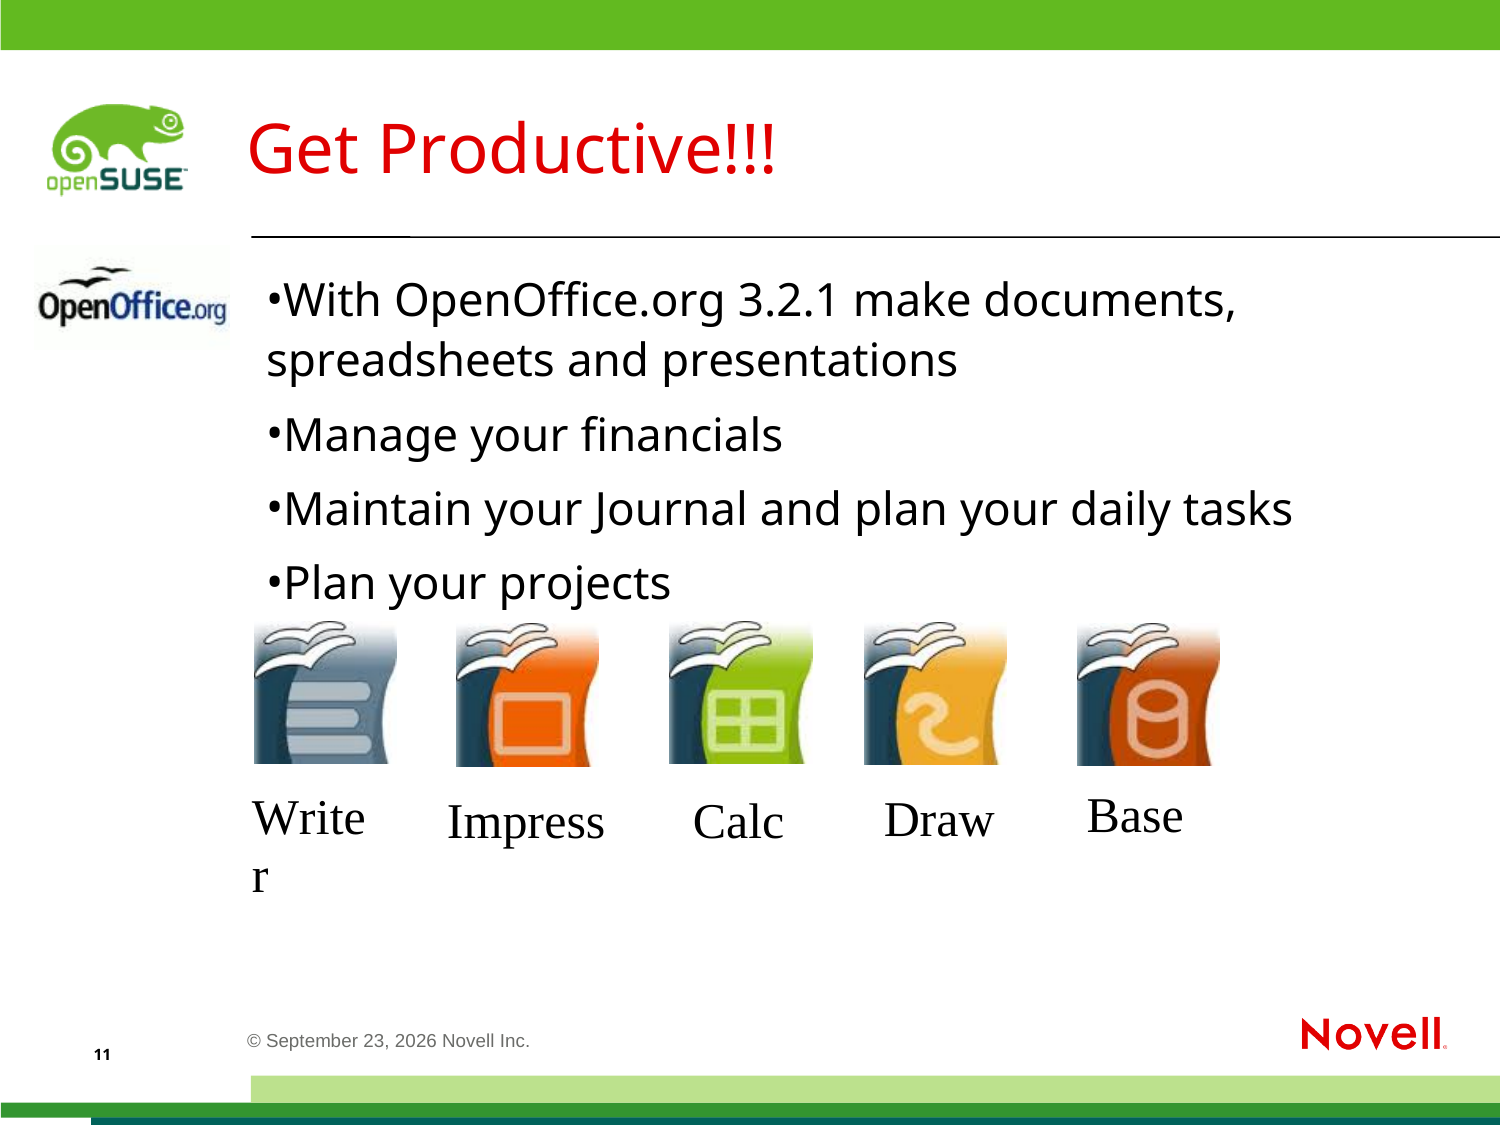

# Get Productive!!!
With OpenOffice.org 3.2.1 make documents, spreadsheets and presentations
Manage your financials
Maintain your Journal and plan your daily tasks
Plan your projects
Base
Writer
Draw
Impress
Calc